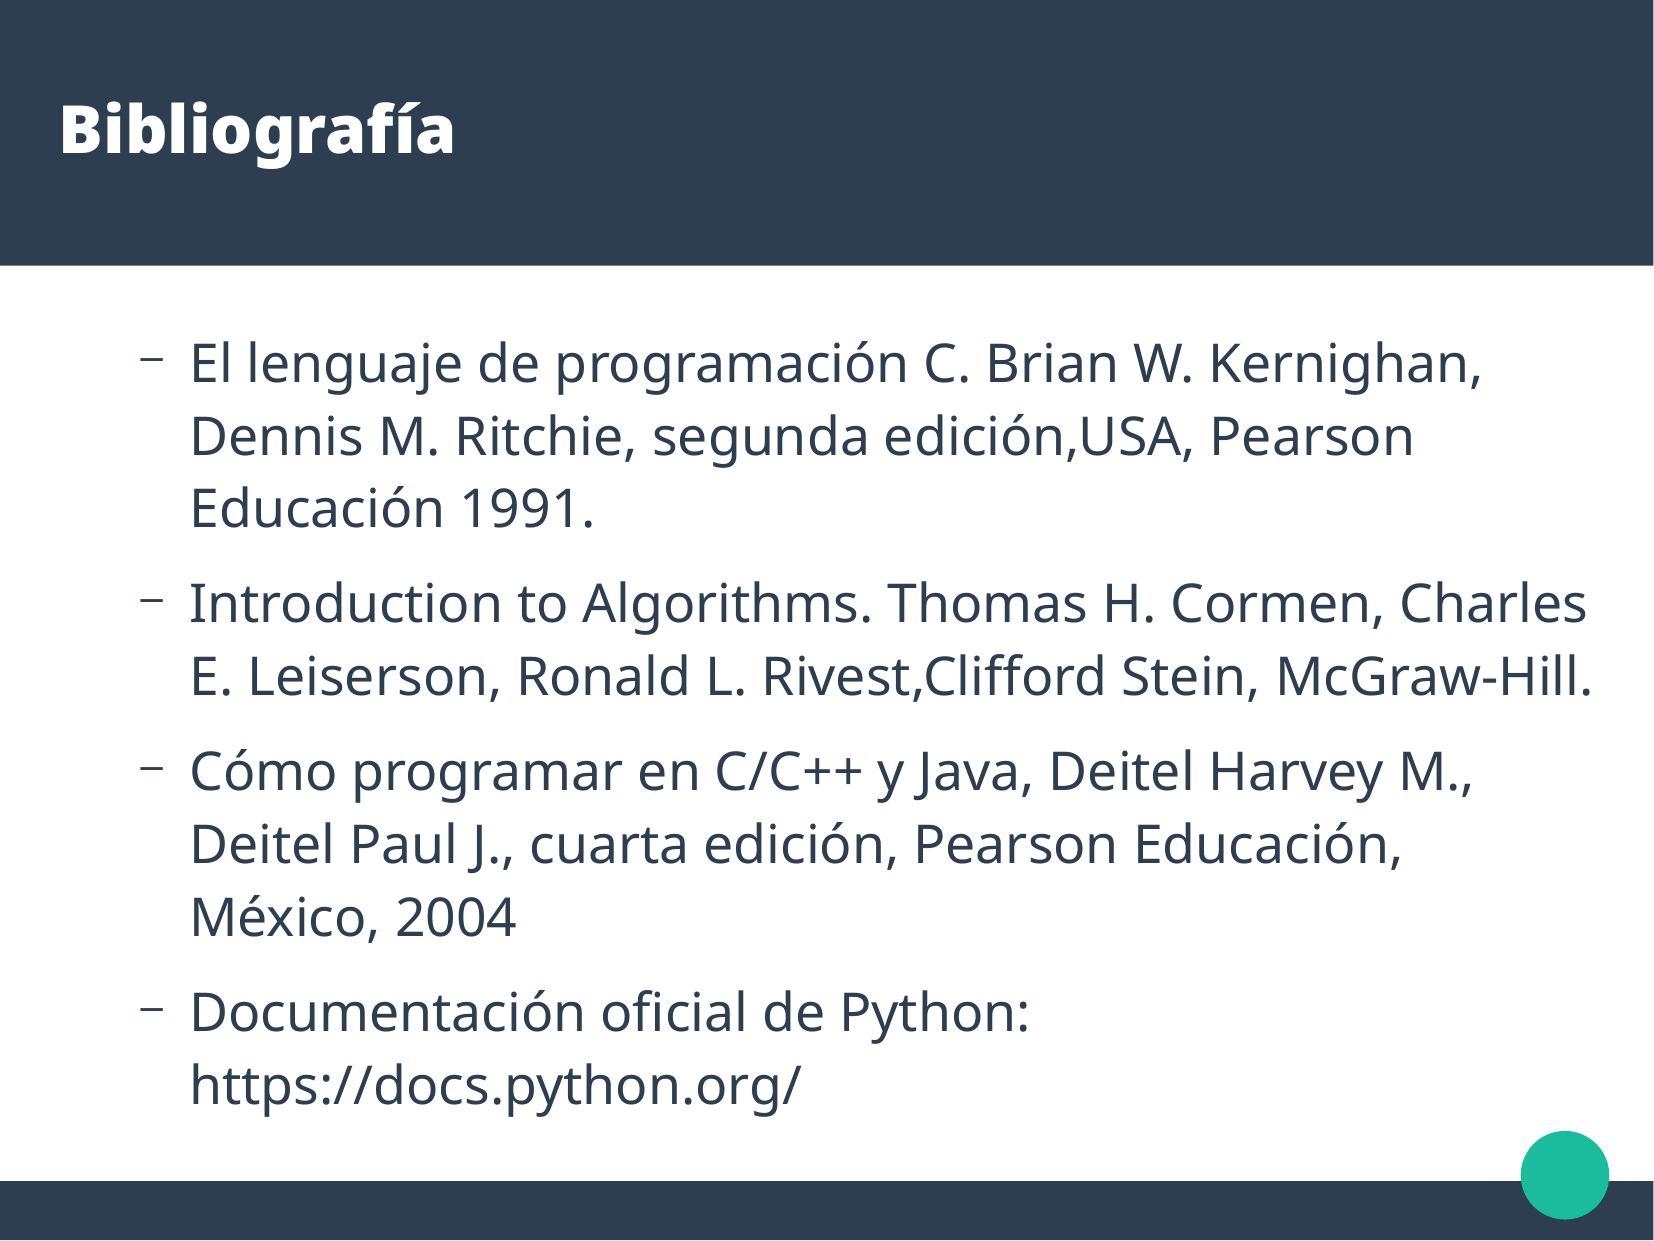

# Bibliografía
El lenguaje de programación C. Brian W. Kernighan, Dennis M. Ritchie, segunda edición,USA, Pearson Educación 1991.
Introduction to Algorithms. Thomas H. Cormen, Charles E. Leiserson, Ronald L. Rivest,Clifford Stein, McGraw-Hill.
Cómo programar en C/C++ y Java, Deitel Harvey M., Deitel Paul J., cuarta edición, Pearson Educación, México, 2004
Documentación oficial de Python: https://docs.python.org/